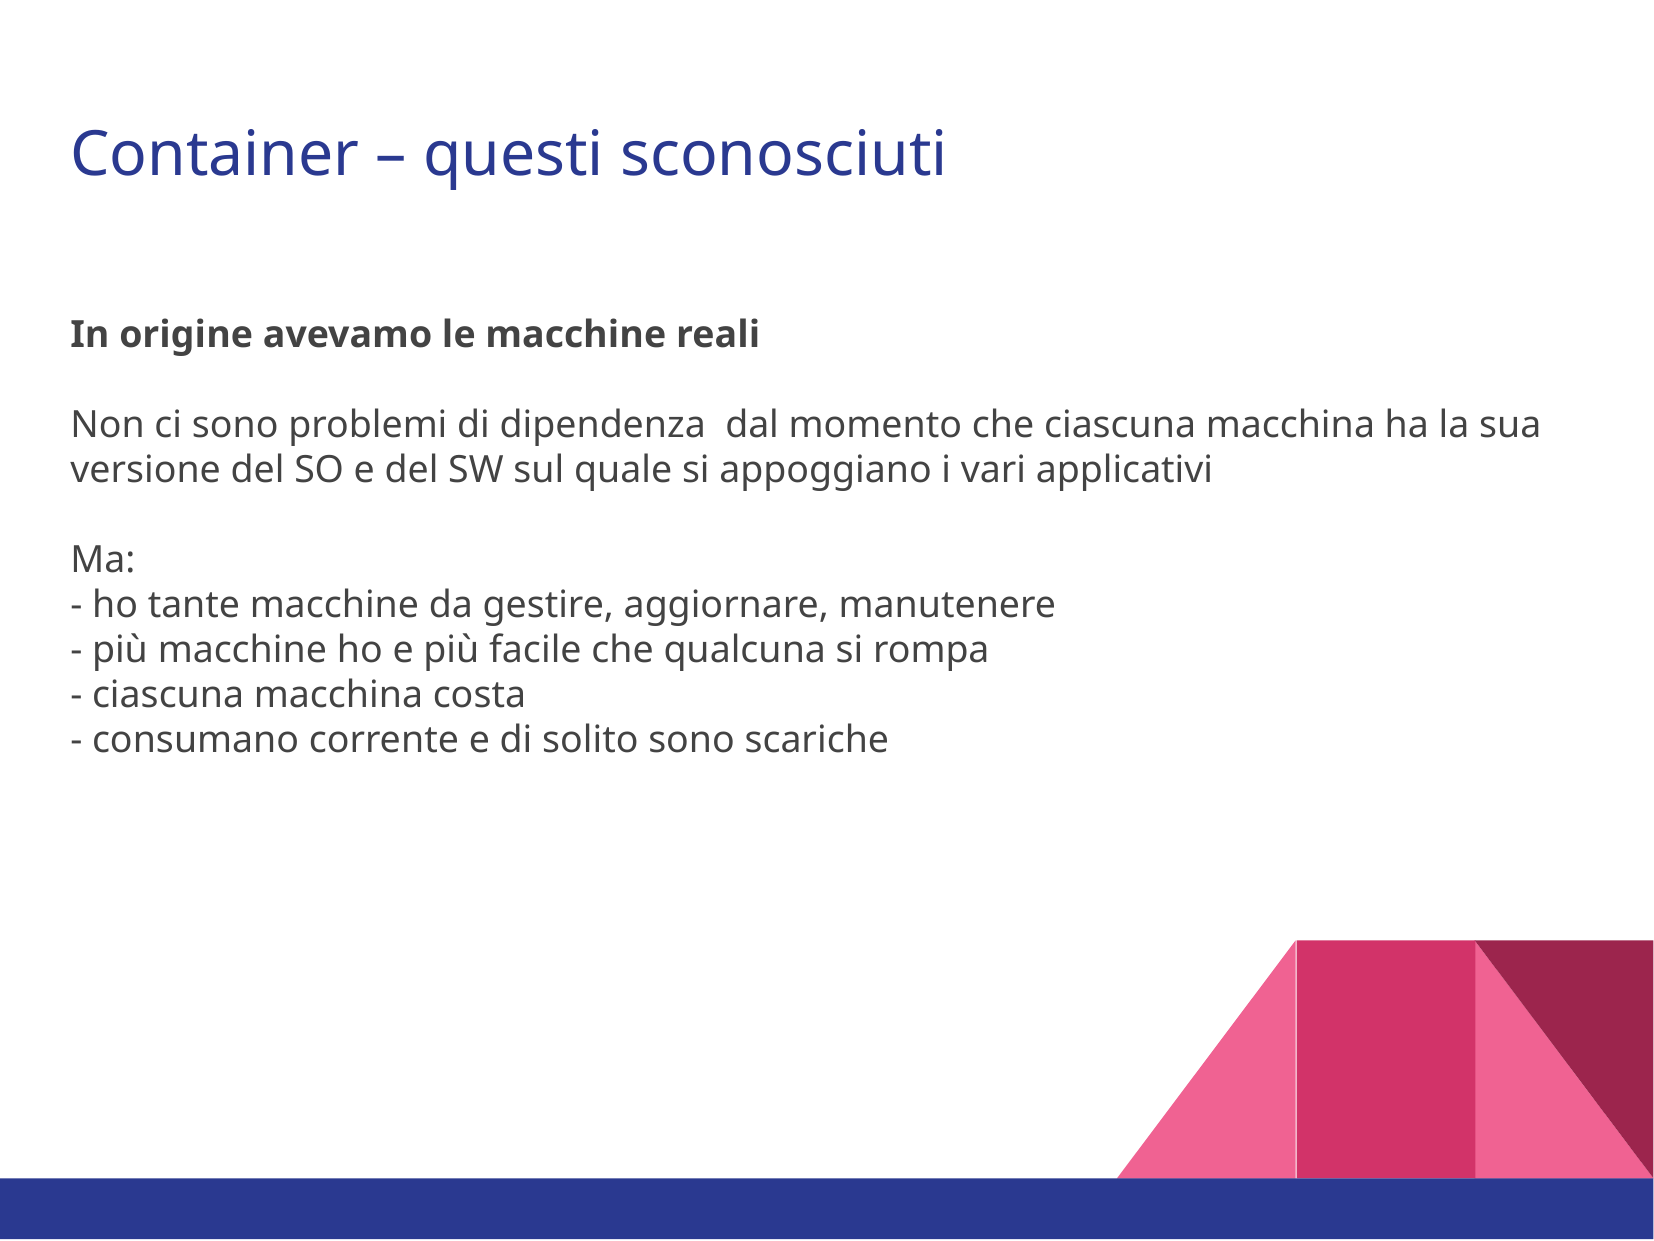

# Container – questi sconosciuti
In origine avevamo le macchine reali
Non ci sono problemi di dipendenza dal momento che ciascuna macchina ha la sua versione del SO e del SW sul quale si appoggiano i vari applicativi
Ma:
- ho tante macchine da gestire, aggiornare, manutenere
- più macchine ho e più facile che qualcuna si rompa
- ciascuna macchina costa
- consumano corrente e di solito sono scariche